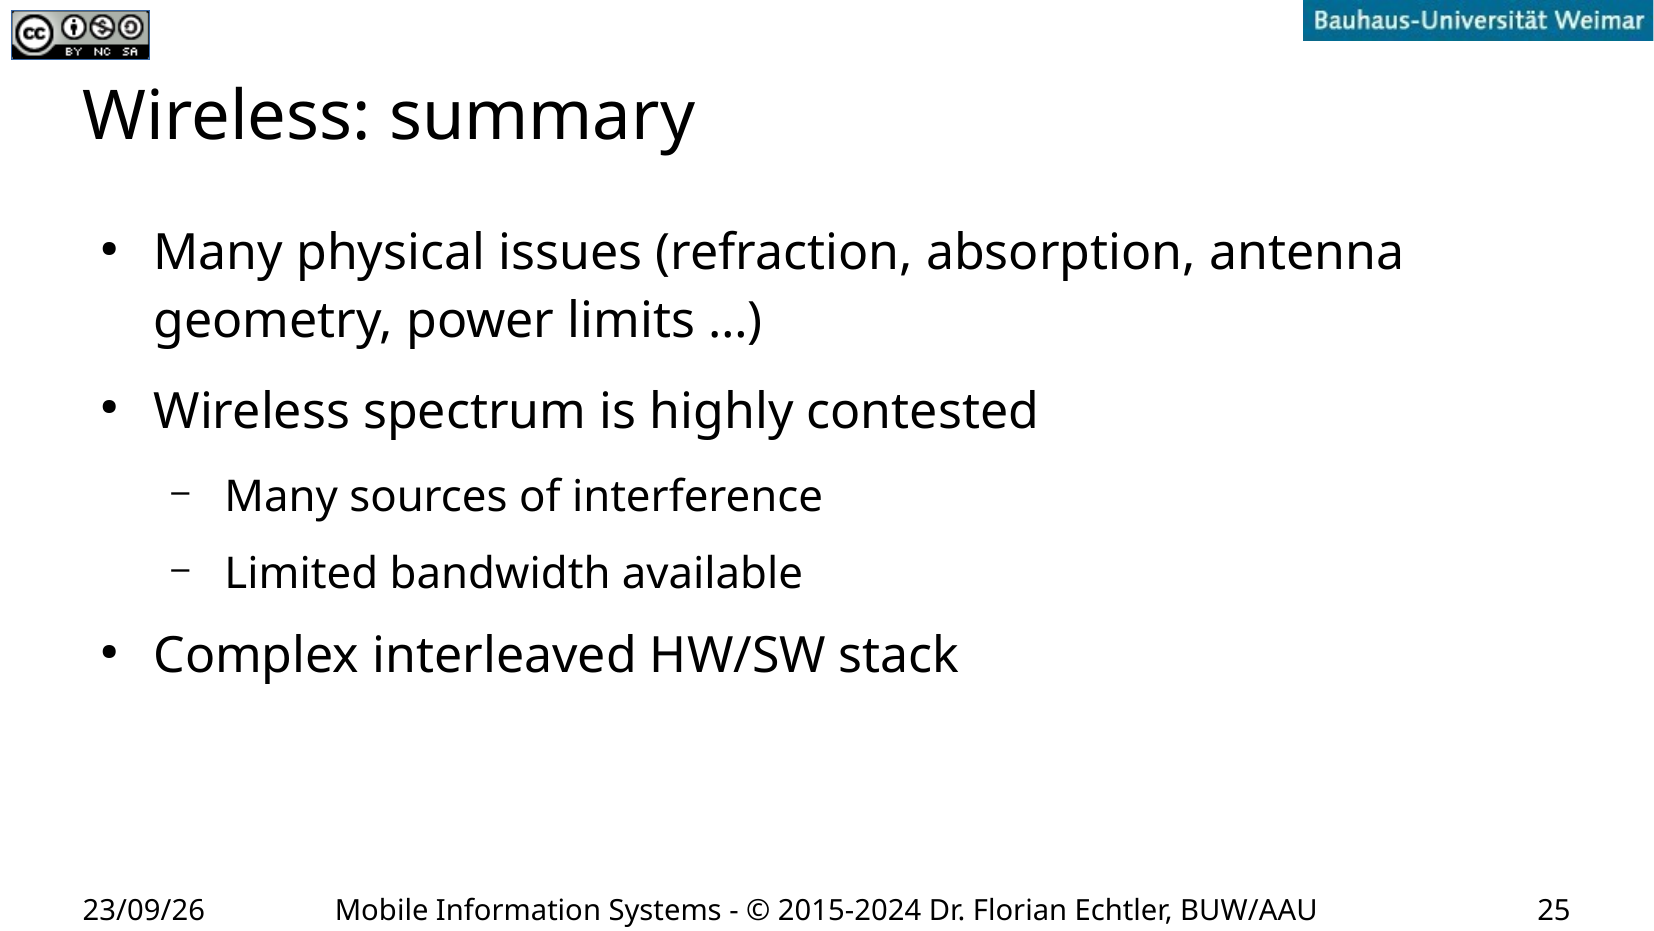

# Wireless: summary
Many physical issues (refraction, absorption, antenna geometry, power limits …)
Wireless spectrum is highly contested
Many sources of interference
Limited bandwidth available
Complex interleaved HW/SW stack
Mobile Information Systems - © 2015-2024 Dr. Florian Echtler, BUW/AAU
25